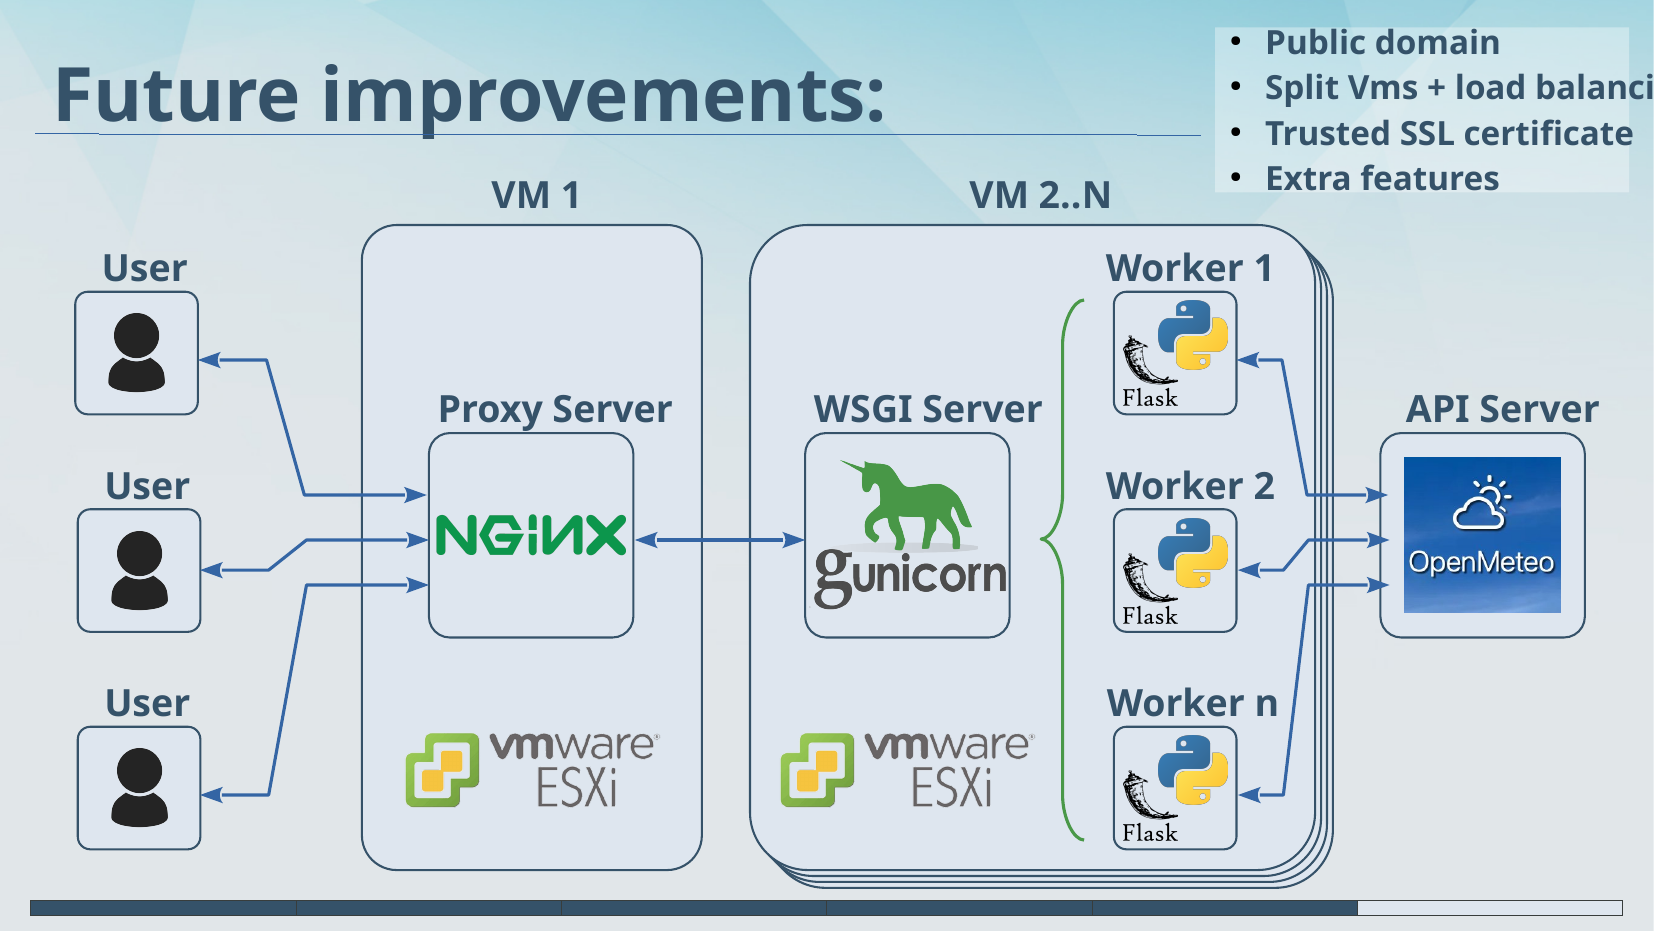

Public domain
Split Vms + load balancing
Trusted SSL certificate
Extra features
Future improvements:
VM 1
VM 2..N
User
User
User
Worker 1
Worker 2
Worker n
Proxy Server
WSGI Server
API Server